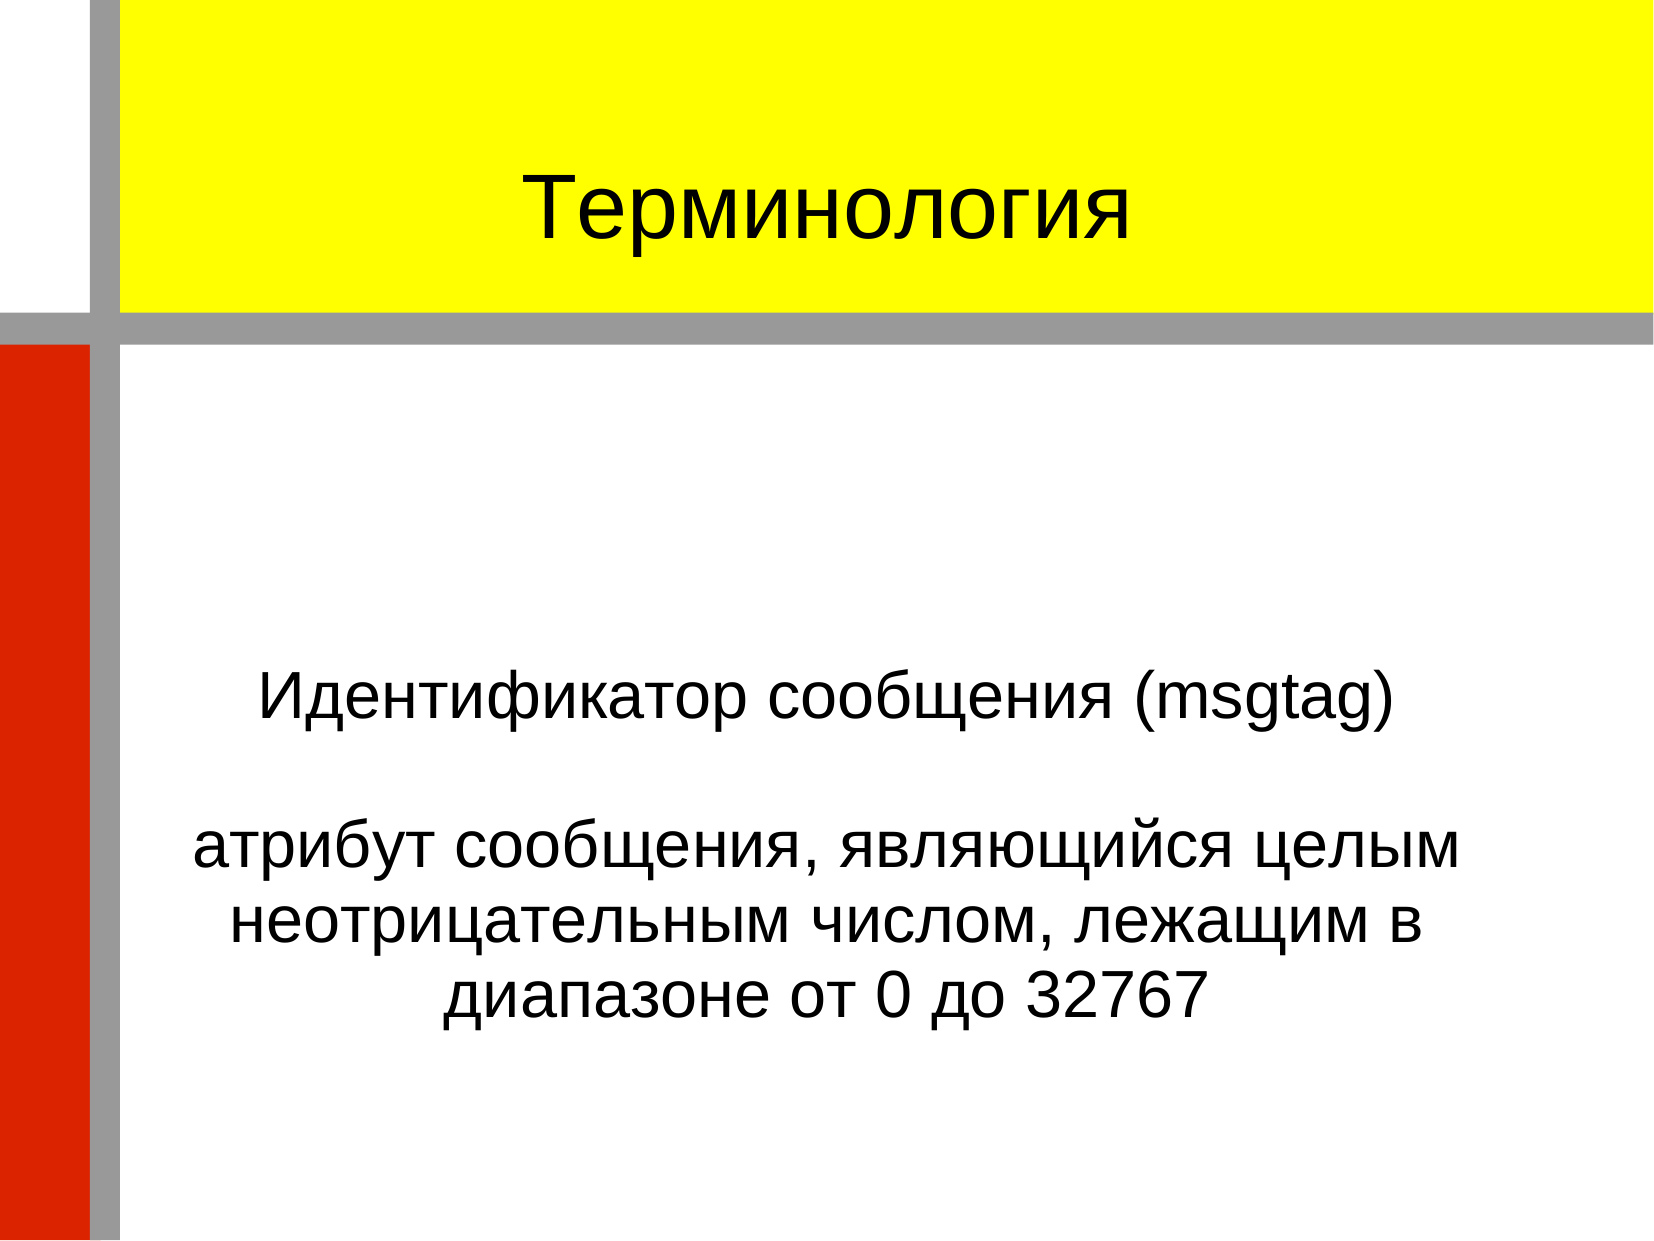

# Терминология
Идентификатор сообщения (msgtag)
атрибут сообщения, являющийся целым неотрицательным числом, лежащим в диапазоне от 0 до 32767